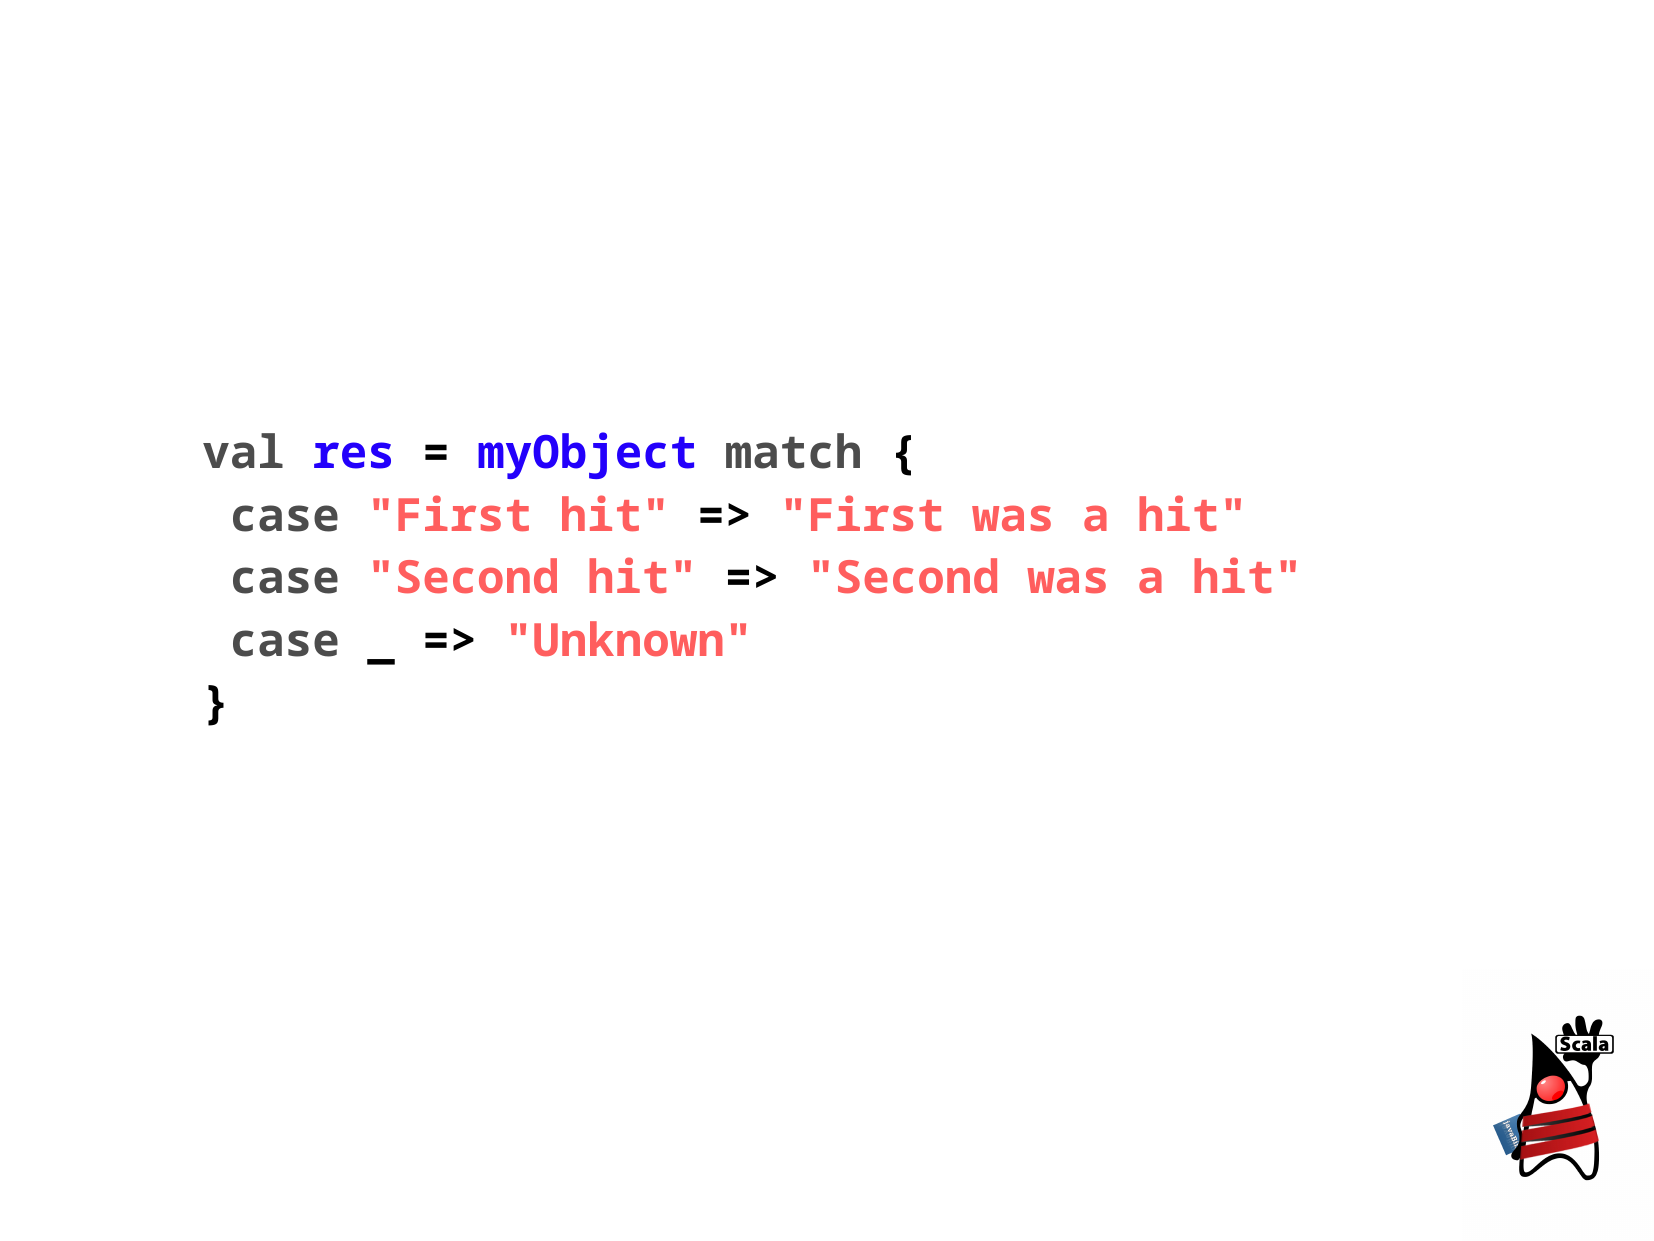

val res = myObject match {
 case "First hit" => "First was a hit"
 case "Second hit" => "Second was a hit"
 case _ => "Unknown"
}